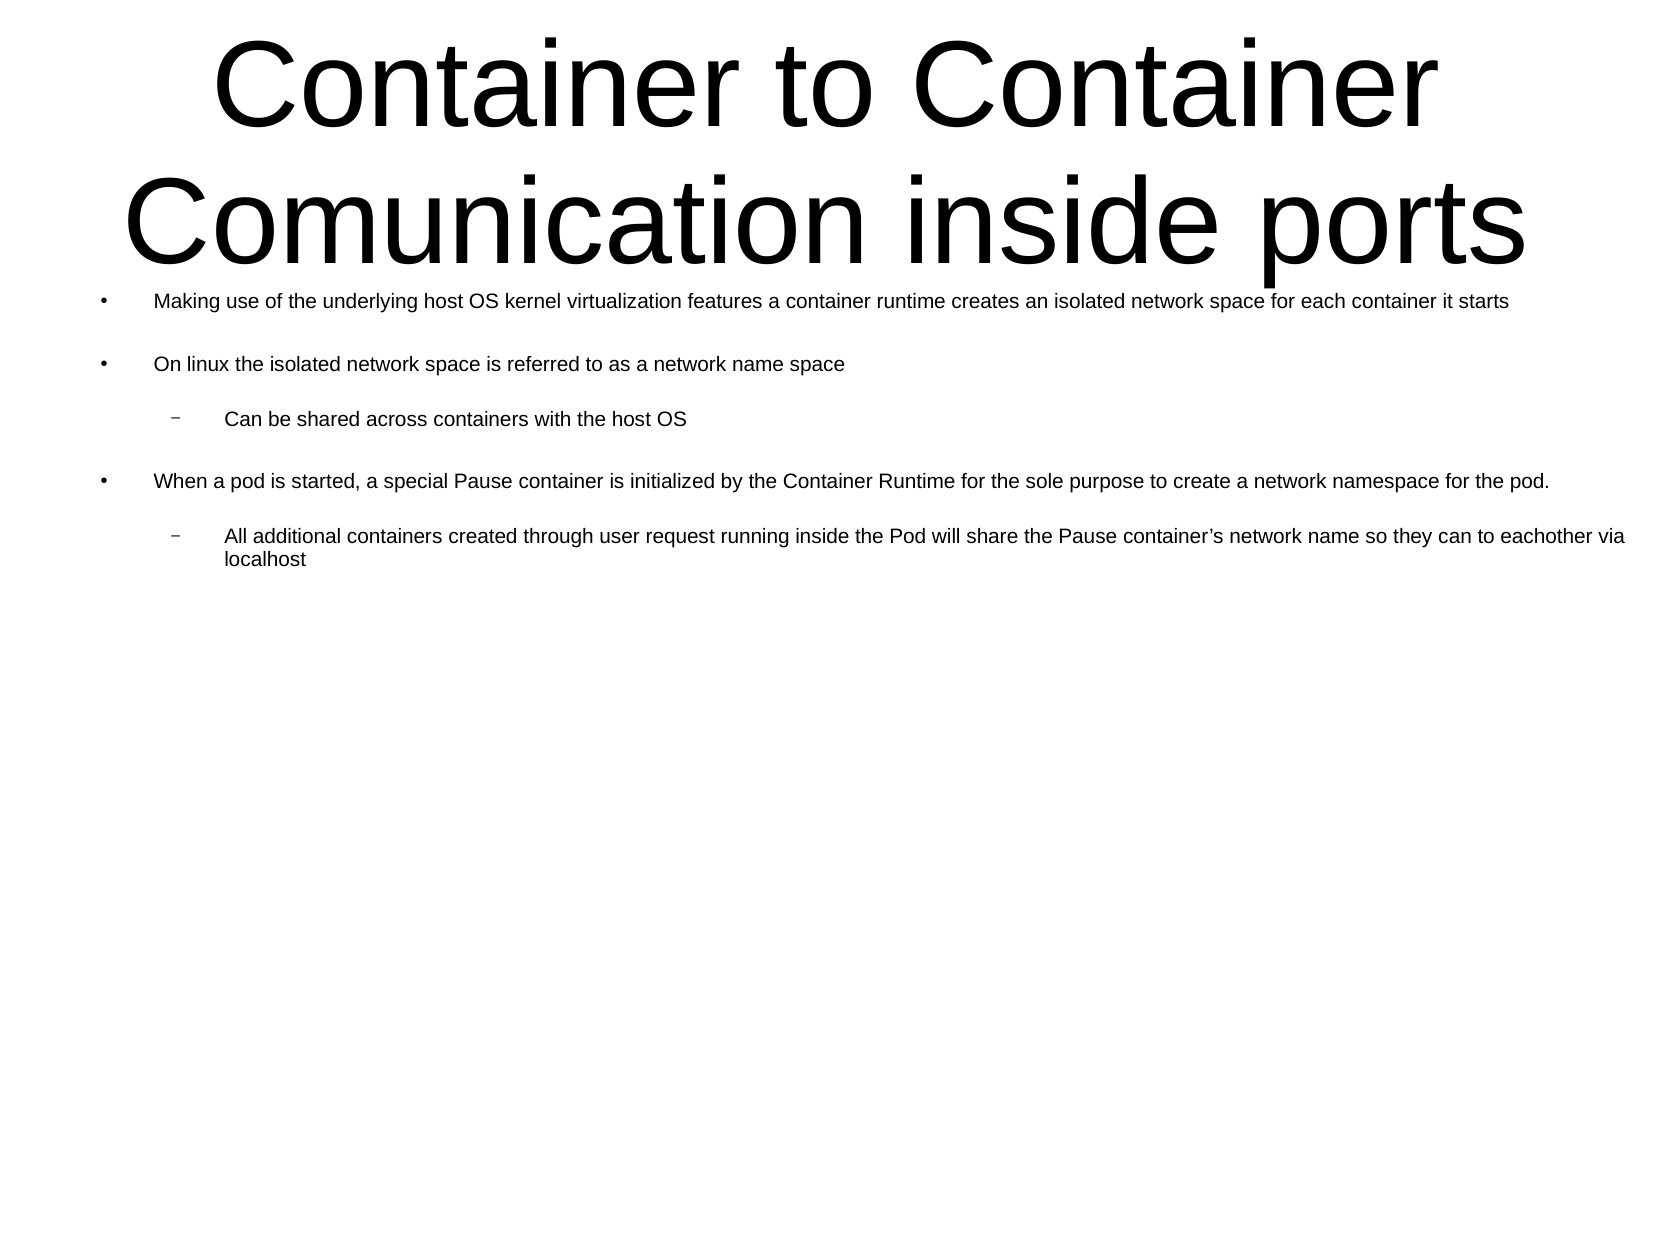

# Container to Container Comunication inside ports
Making use of the underlying host OS kernel virtualization features a container runtime creates an isolated network space for each container it starts
On linux the isolated network space is referred to as a network name space
Can be shared across containers with the host OS
When a pod is started, a special Pause container is initialized by the Container Runtime for the sole purpose to create a network namespace for the pod.
All additional containers created through user request running inside the Pod will share the Pause container’s network name so they can to eachother via localhost